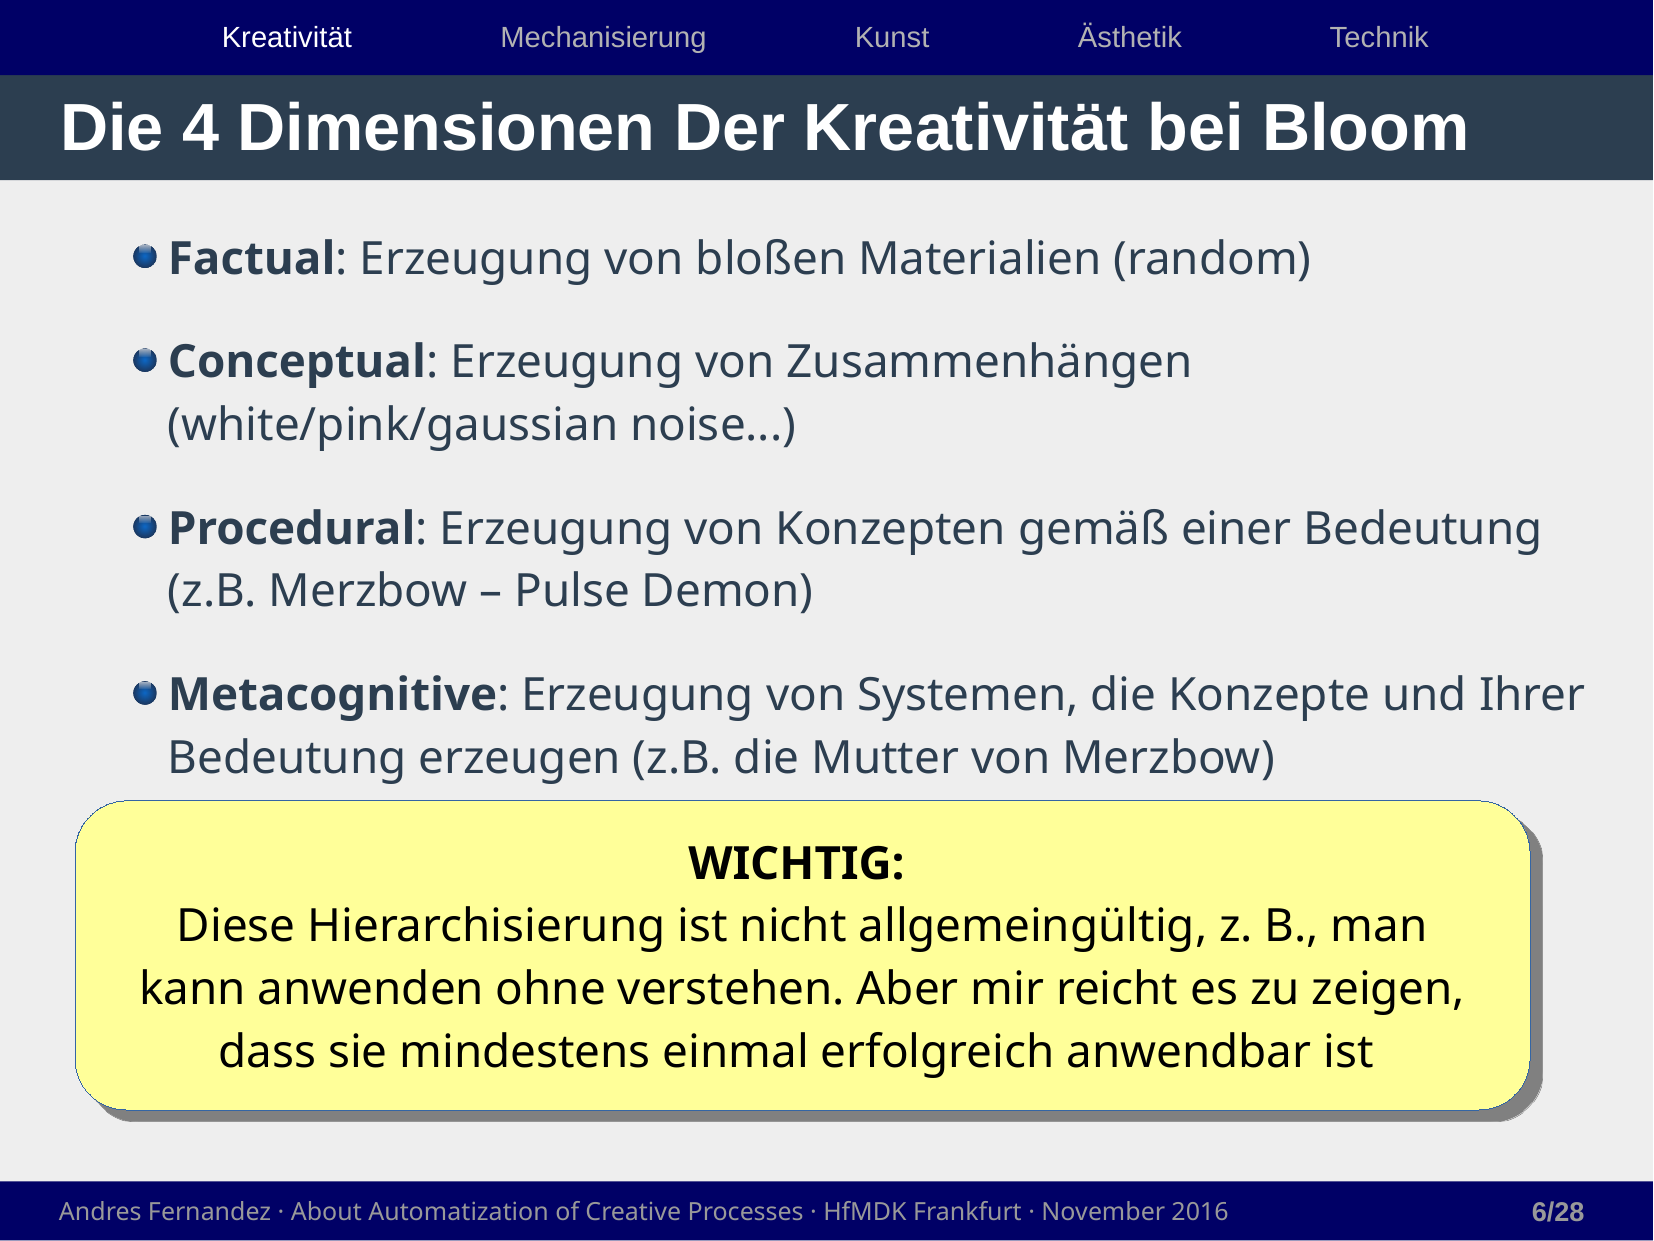

Kreativität Mechanisierung Kunst Ästhetik Technik
# Die 4 Dimensionen Der Kreativität bei Bloom
Factual: Erzeugung von bloßen Materialien (random)
Conceptual: Erzeugung von Zusammenhängen (white/pink/gaussian noise...)
Procedural: Erzeugung von Konzepten gemäß einer Bedeutung (z.B. Merzbow – Pulse Demon)
Metacognitive: Erzeugung von Systemen, die Konzepte und Ihrer Bedeutung erzeugen (z.B. die Mutter von Merzbow)
WICHTIG:
Diese Hierarchisierung ist nicht allgemeingültig, z. B., man
 kann anwenden ohne verstehen. Aber mir reicht es zu zeigen,
dass sie mindestens einmal erfolgreich anwendbar ist